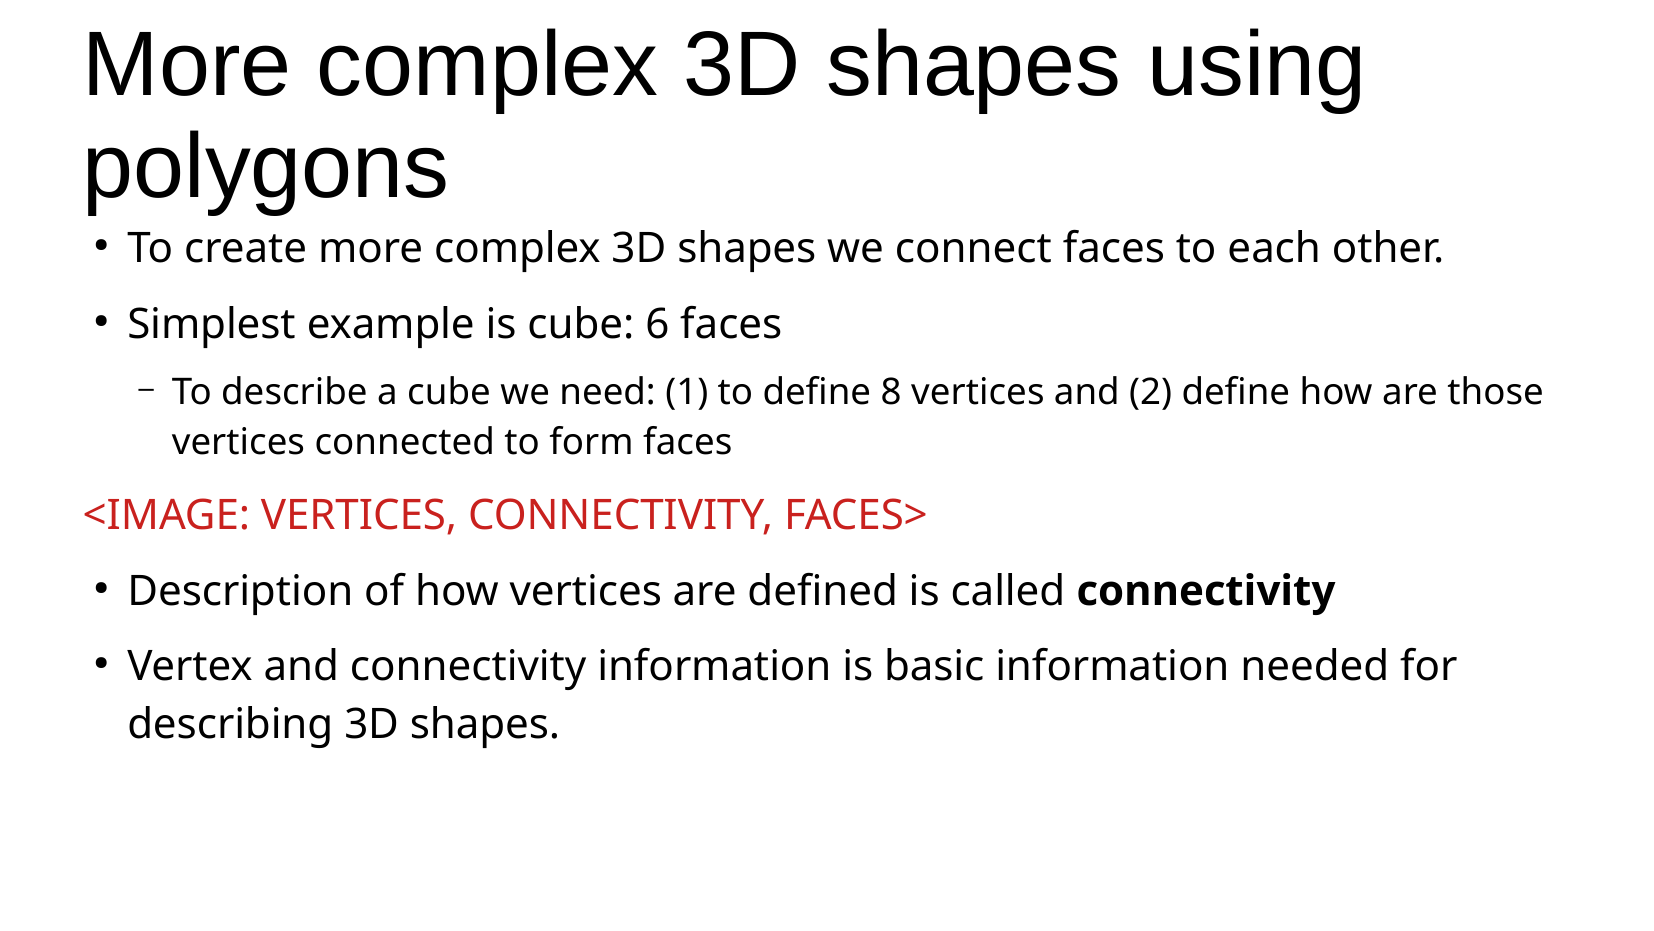

# More complex 3D shapes using polygons
To create more complex 3D shapes we connect faces to each other.
Simplest example is cube: 6 faces
To describe a cube we need: (1) to define 8 vertices and (2) define how are those vertices connected to form faces
<IMAGE: VERTICES, CONNECTIVITY, FACES>
Description of how vertices are defined is called connectivity
Vertex and connectivity information is basic information needed for describing 3D shapes.